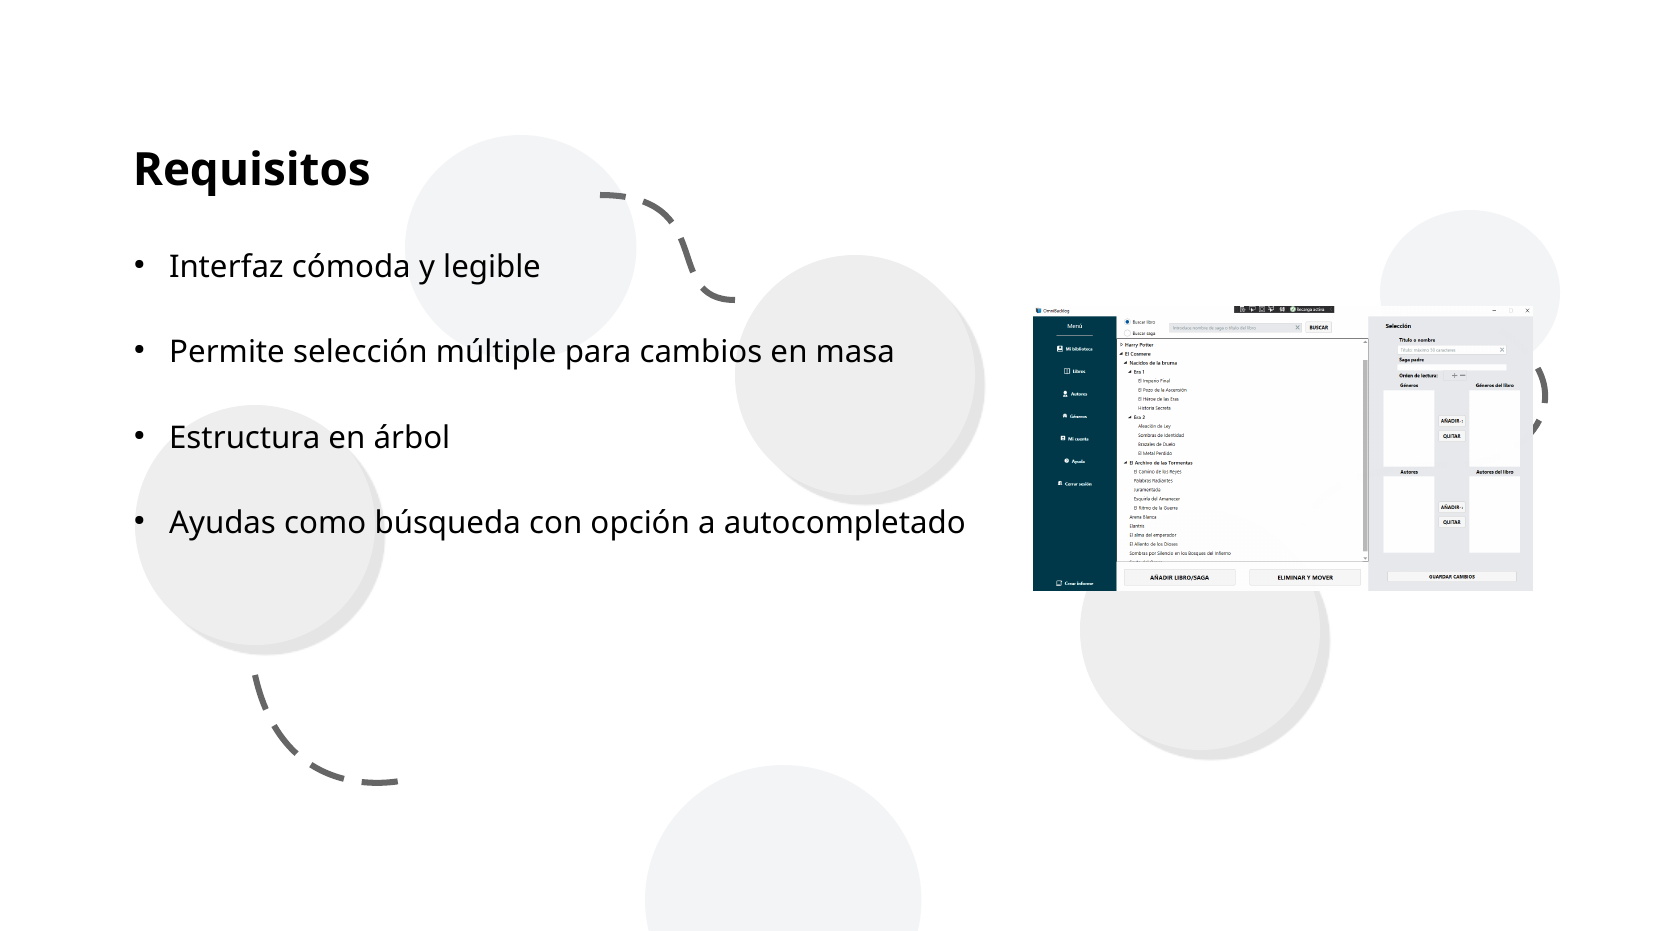

Requisitos
Interfaz cómoda y legible
Permite selección múltiple para cambios en masa
Estructura en árbol
Ayudas como búsqueda con opción a autocompletado